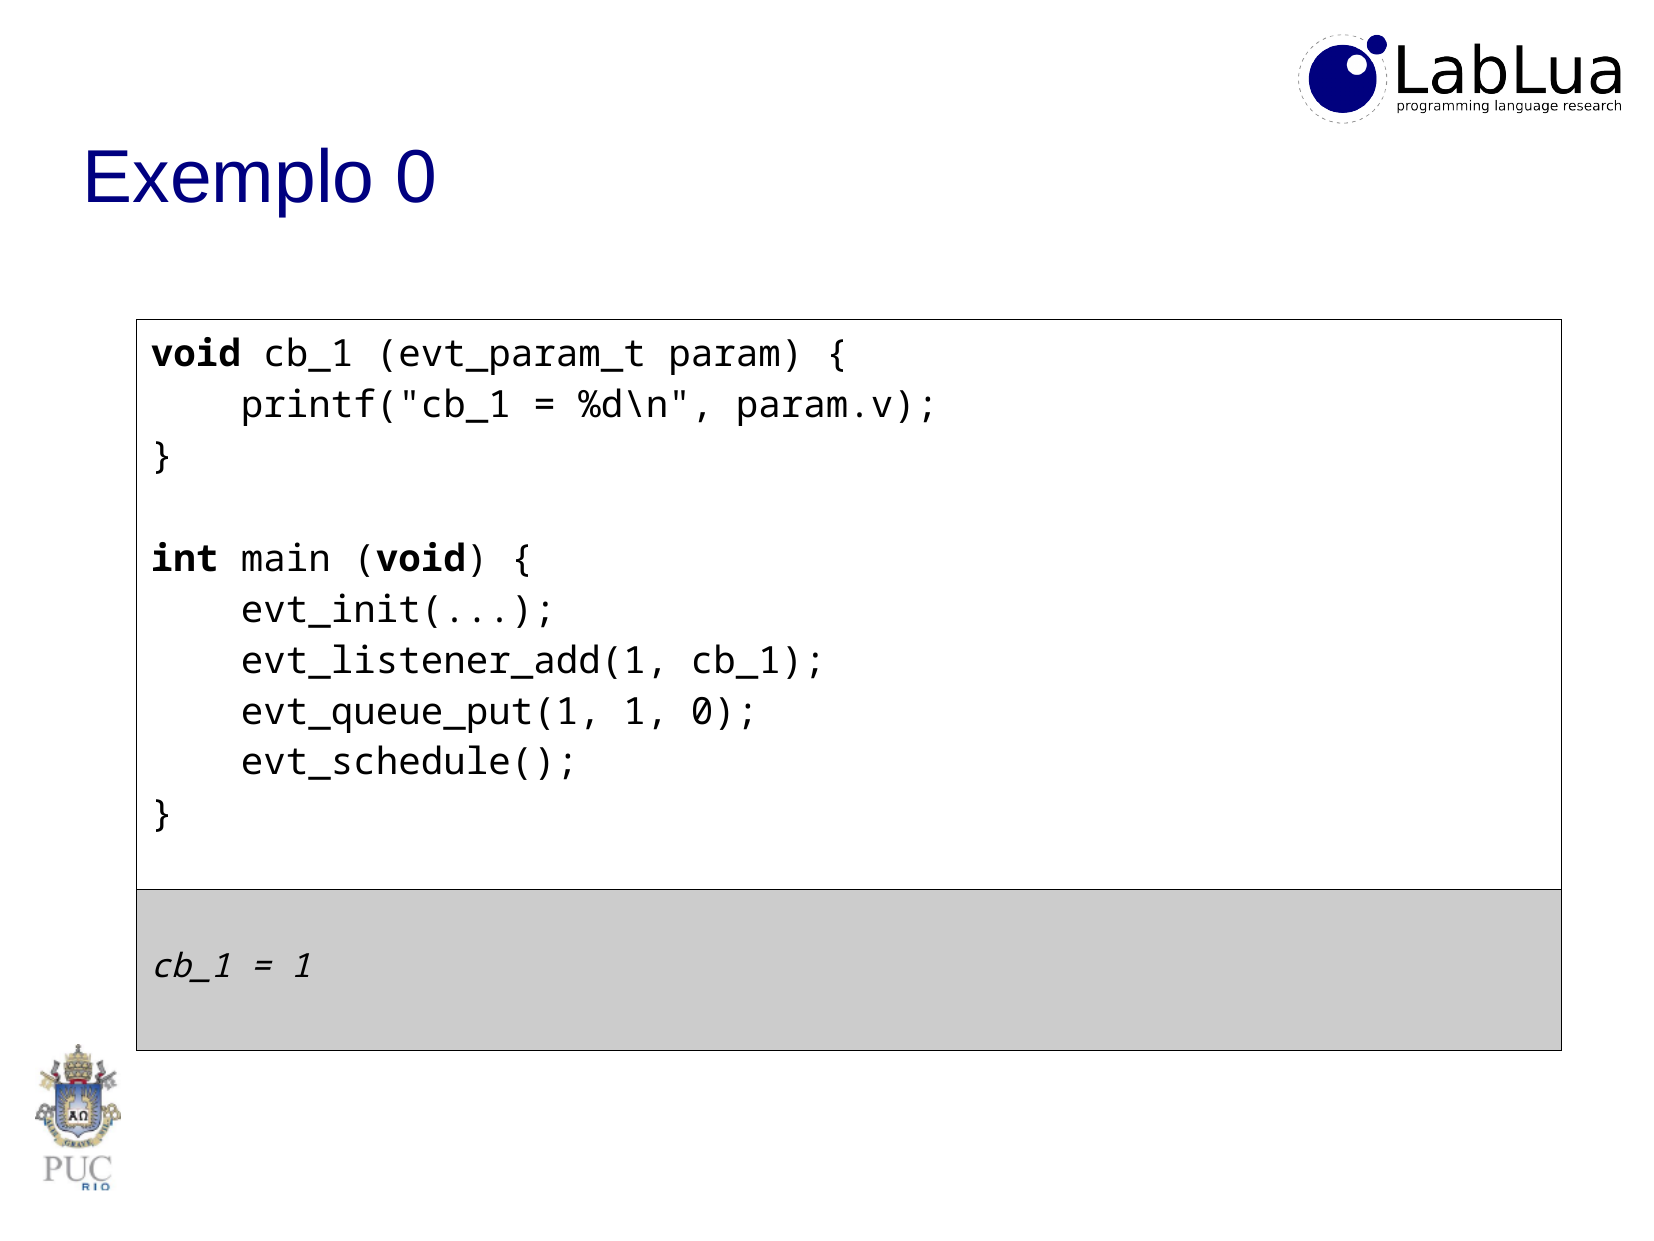

# Exemplo 0
void cb_1 (evt_param_t param) {
 printf("cb_1 = %d\n", param.v);
}
int main (void) {
 evt_init(...);
 evt_listener_add(1, cb_1);
 evt_queue_put(1, 1, 0);
 evt_schedule();
}
cb_1 = 1